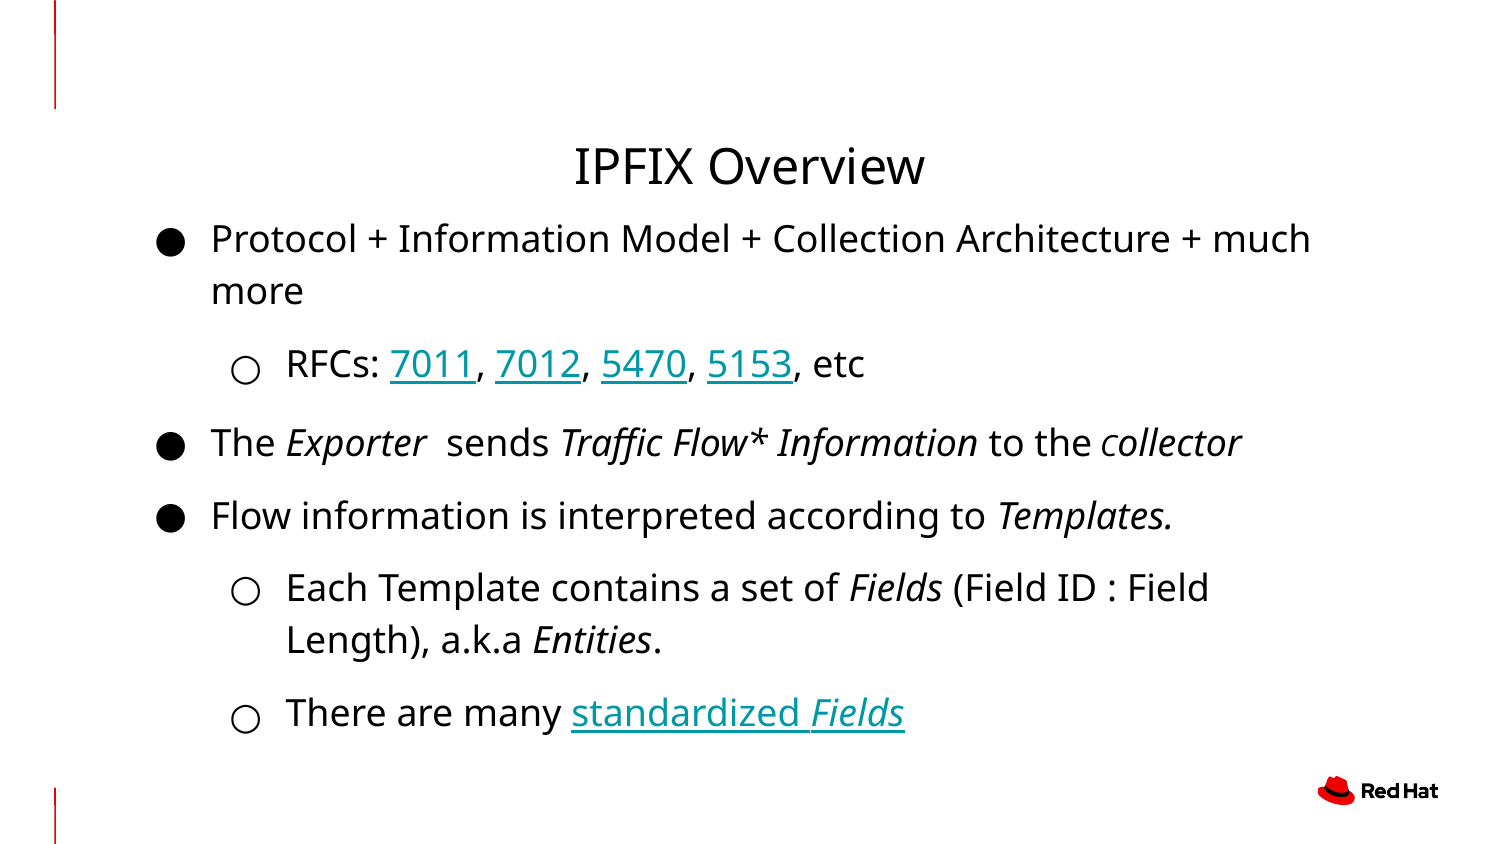

# IPFIX Overview
Protocol + Information Model + Collection Architecture + much more
RFCs: 7011, 7012, 5470, 5153, etc
The Exporter sends Traffic Flow* Information to the Collector
Flow information is interpreted according to Templates.
Each Template contains a set of Fields (Field ID : Field Length), a.k.a Entities.
There are many standardized Fields